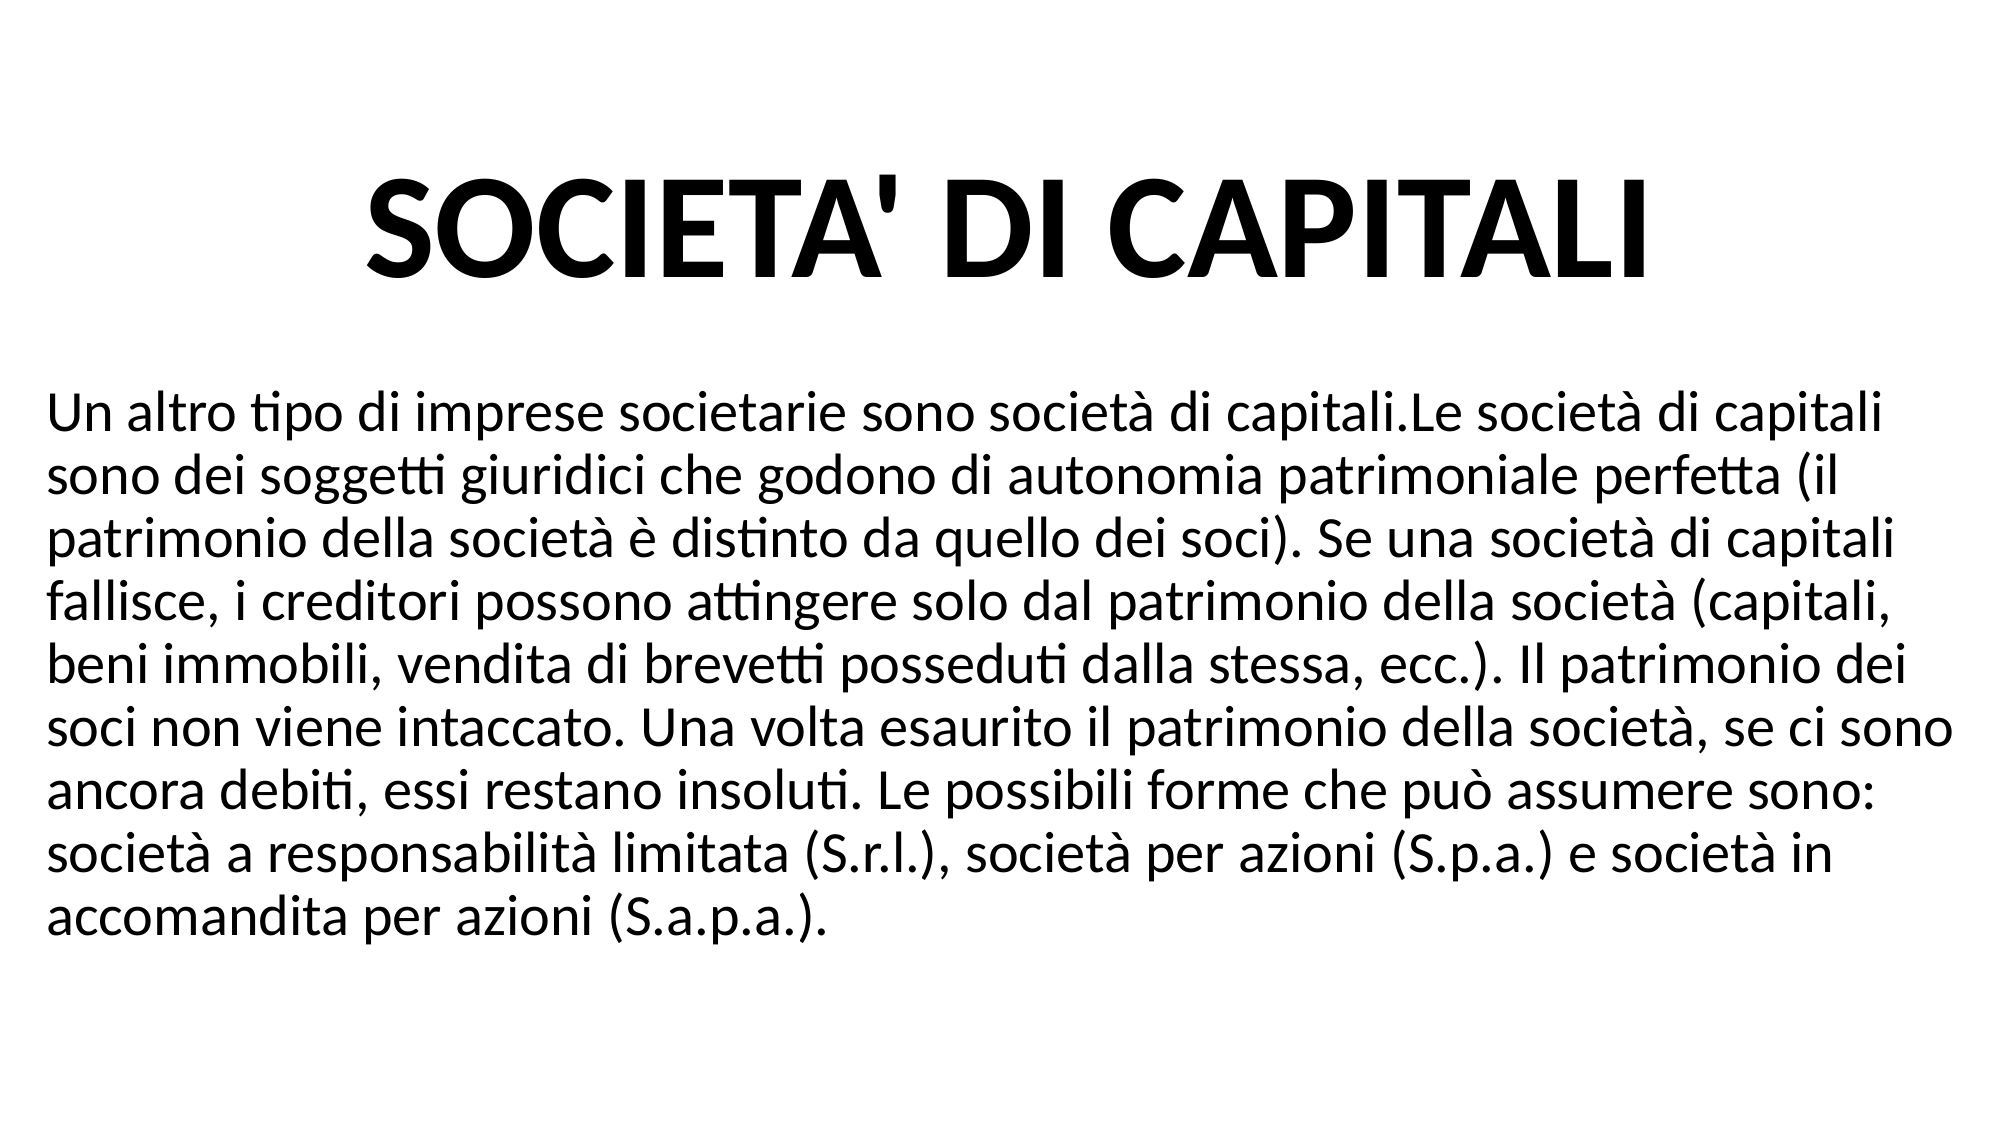

# SOCIETA' DI CAPITALI
Un altro tipo di imprese societarie sono società di capitali.Le società di capitali sono dei soggetti giuridici che godono di autonomia patrimoniale perfetta (il patrimonio della società è distinto da quello dei soci). Se una società di capitali fallisce, i creditori possono attingere solo dal patrimonio della società (capitali, beni immobili, vendita di brevetti posseduti dalla stessa, ecc.). Il patrimonio dei soci non viene intaccato. Una volta esaurito il patrimonio della società, se ci sono ancora debiti, essi restano insoluti. Le possibili forme che può assumere sono: società a responsabilità limitata (S.r.l.), società per azioni (S.p.a.) e società in accomandita per azioni (S.a.p.a.).